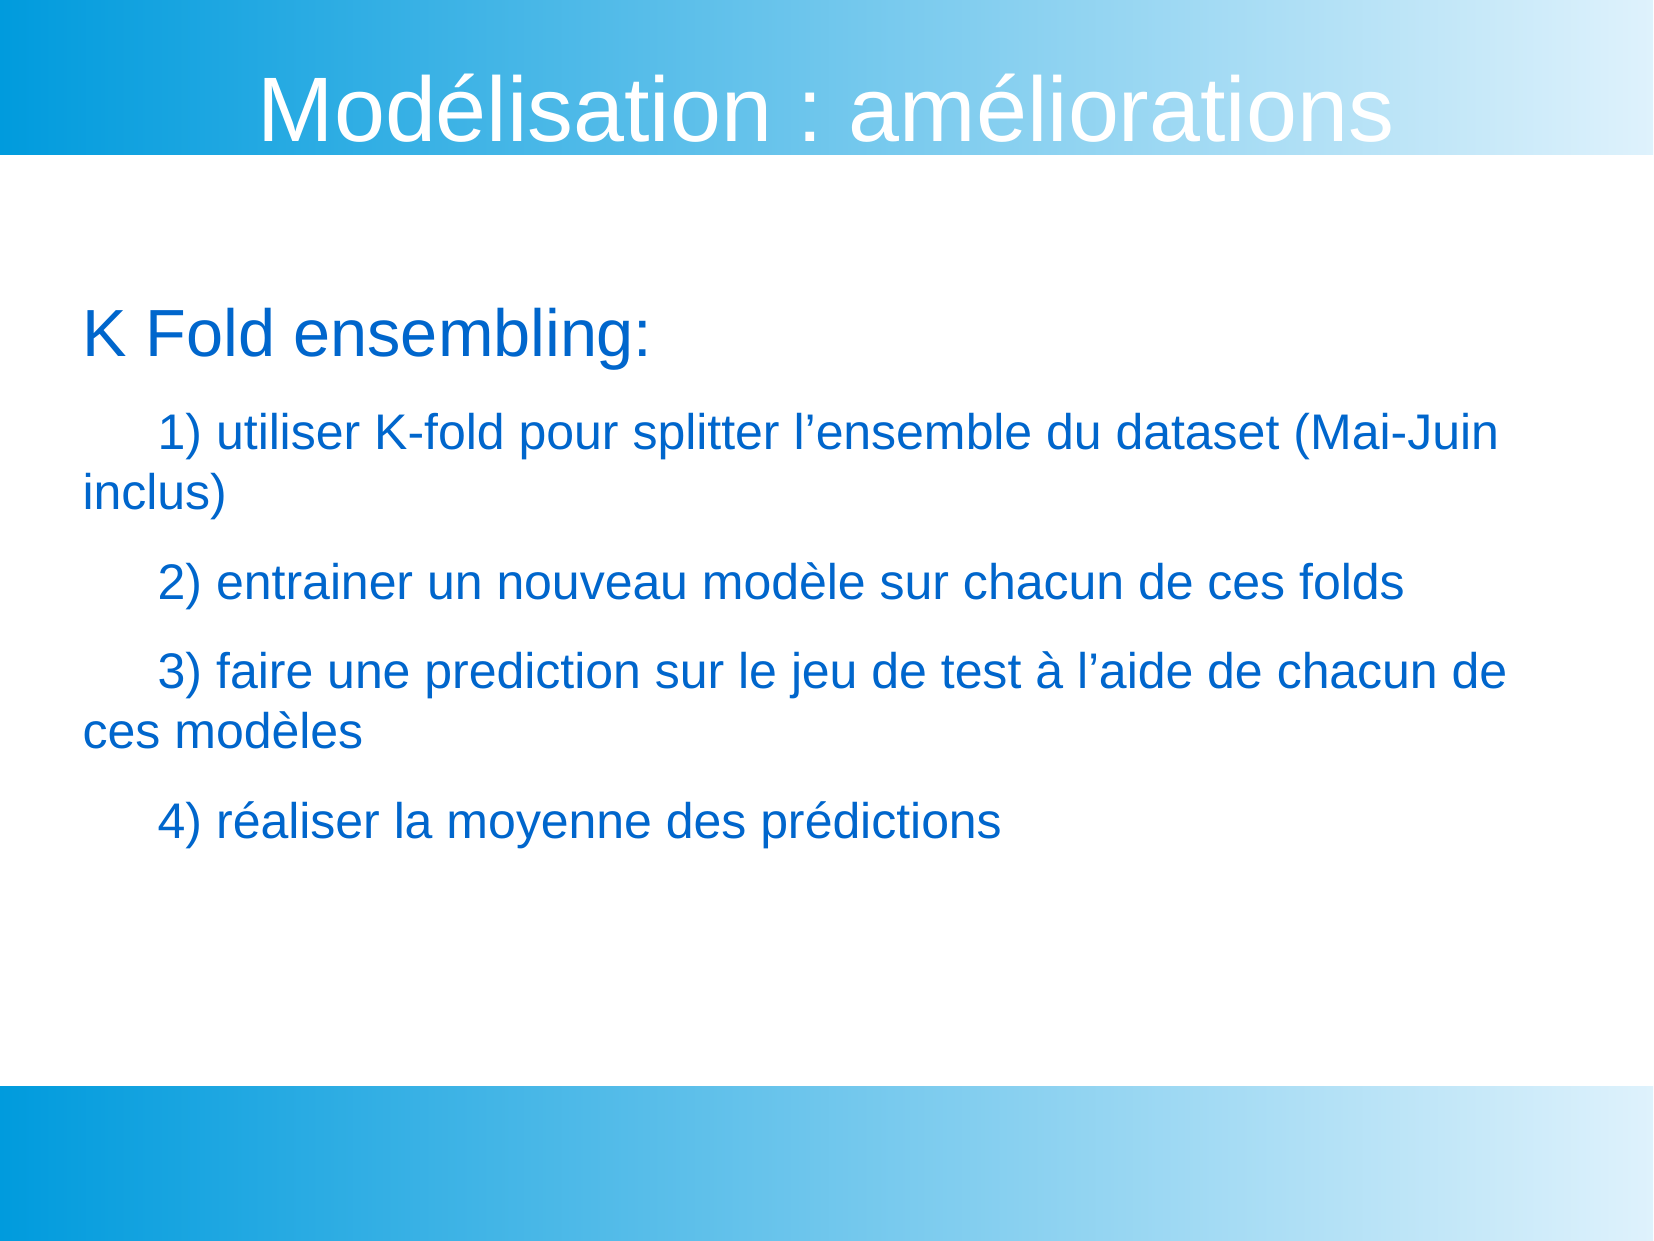

# Modélisation : améliorations
K Fold ensembling:
	1) utiliser K-fold pour splitter l’ensemble du dataset (Mai-Juin inclus)
	2) entrainer un nouveau modèle sur chacun de ces folds
	3) faire une prediction sur le jeu de test à l’aide de chacun de ces modèles
	4) réaliser la moyenne des prédictions